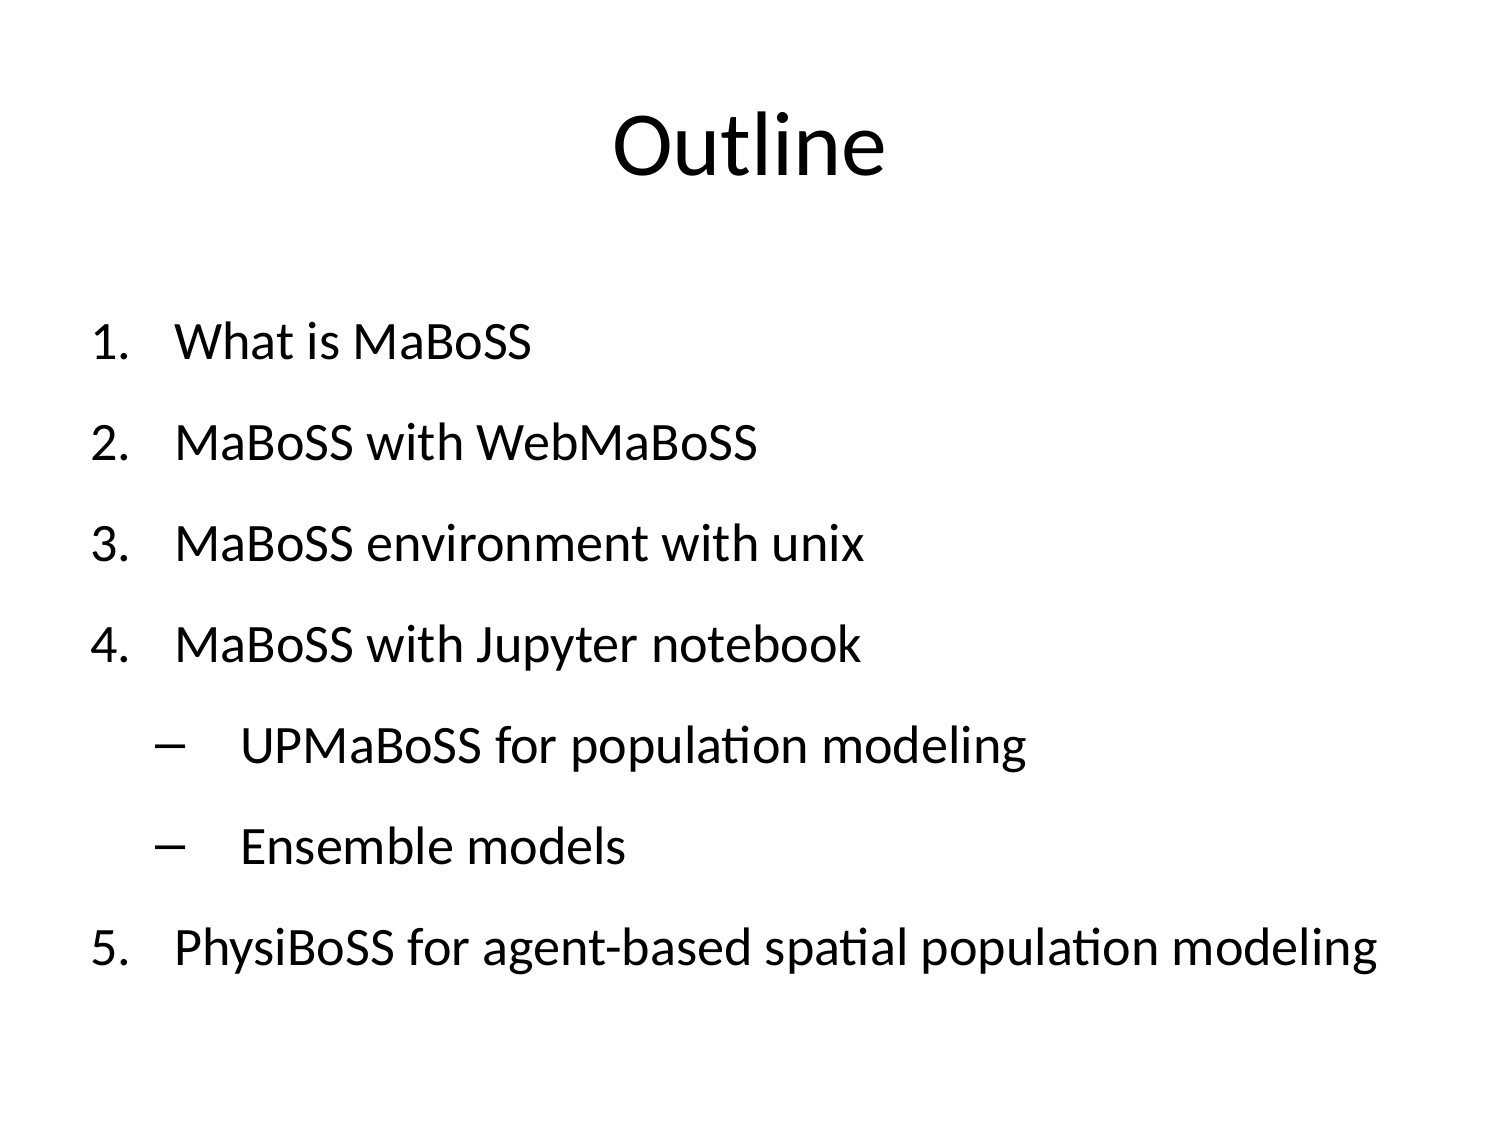

# Outline
What is MaBoSS
MaBoSS with WebMaBoSS
MaBoSS environment with unix
MaBoSS with Jupyter notebook
UPMaBoSS for population modeling
Ensemble models
PhysiBoSS for agent-based spatial population modeling